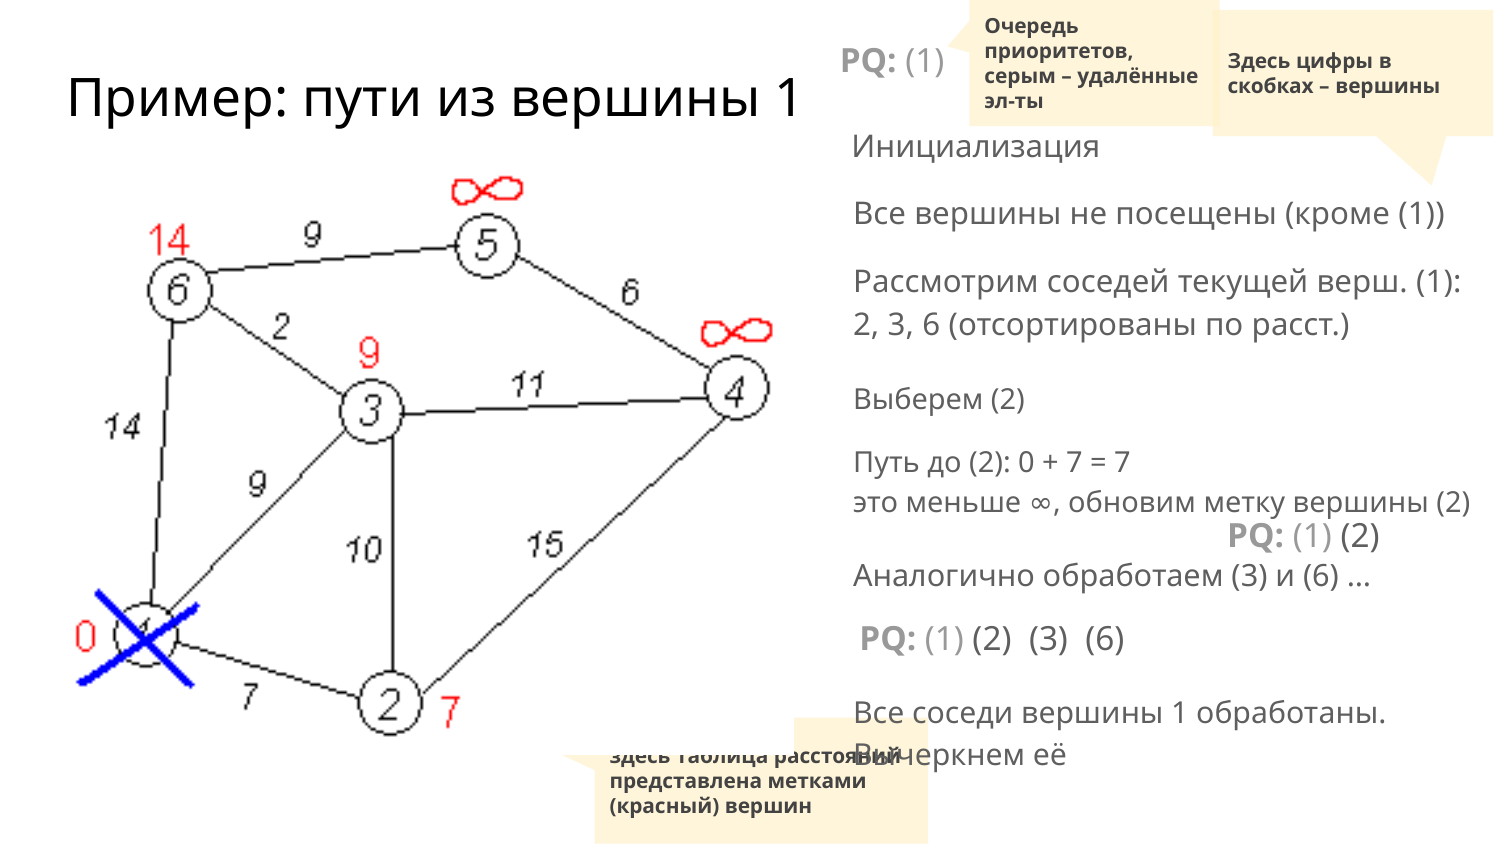

Очередь приоритетов,
серым – удалённые эл-ты
Здесь цифры в скобках – вершины
PQ: (1)
# Пример: пути из вершины 1
Инициализация
Все вершины не посещены (кроме (1))
Рассмотрим соседей текущей верш. (1):
2, 3, 6 (отсортированы по расст.)
Выберем (2)
Путь до (2): 0 + 7 = 7
это меньше ∞, обновим метку вершины (2)
PQ: (1) (2)
Аналогично обработаем (3) и (6) …
PQ: (1) (2) (3) (6)
Все соседи вершины 1 обработаны.
Вычеркнем её
здесь таблица расстояний представлена метками (красный) вершин